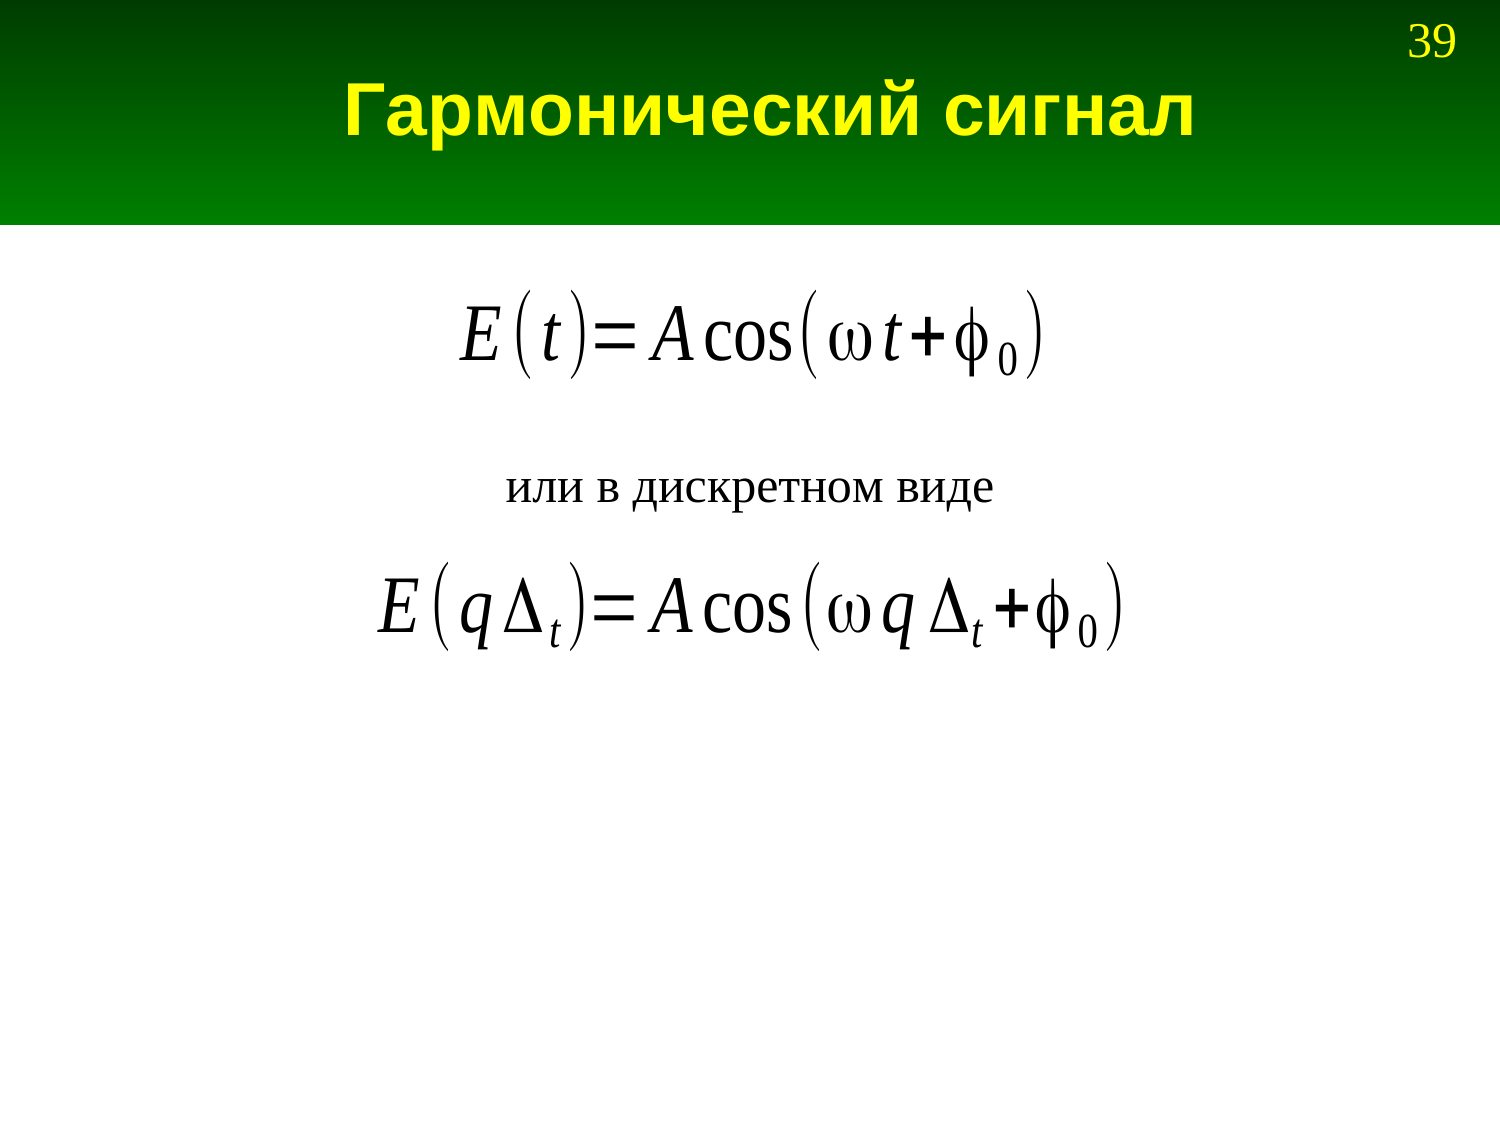

# Гармонический сигнал
или в дискретном виде